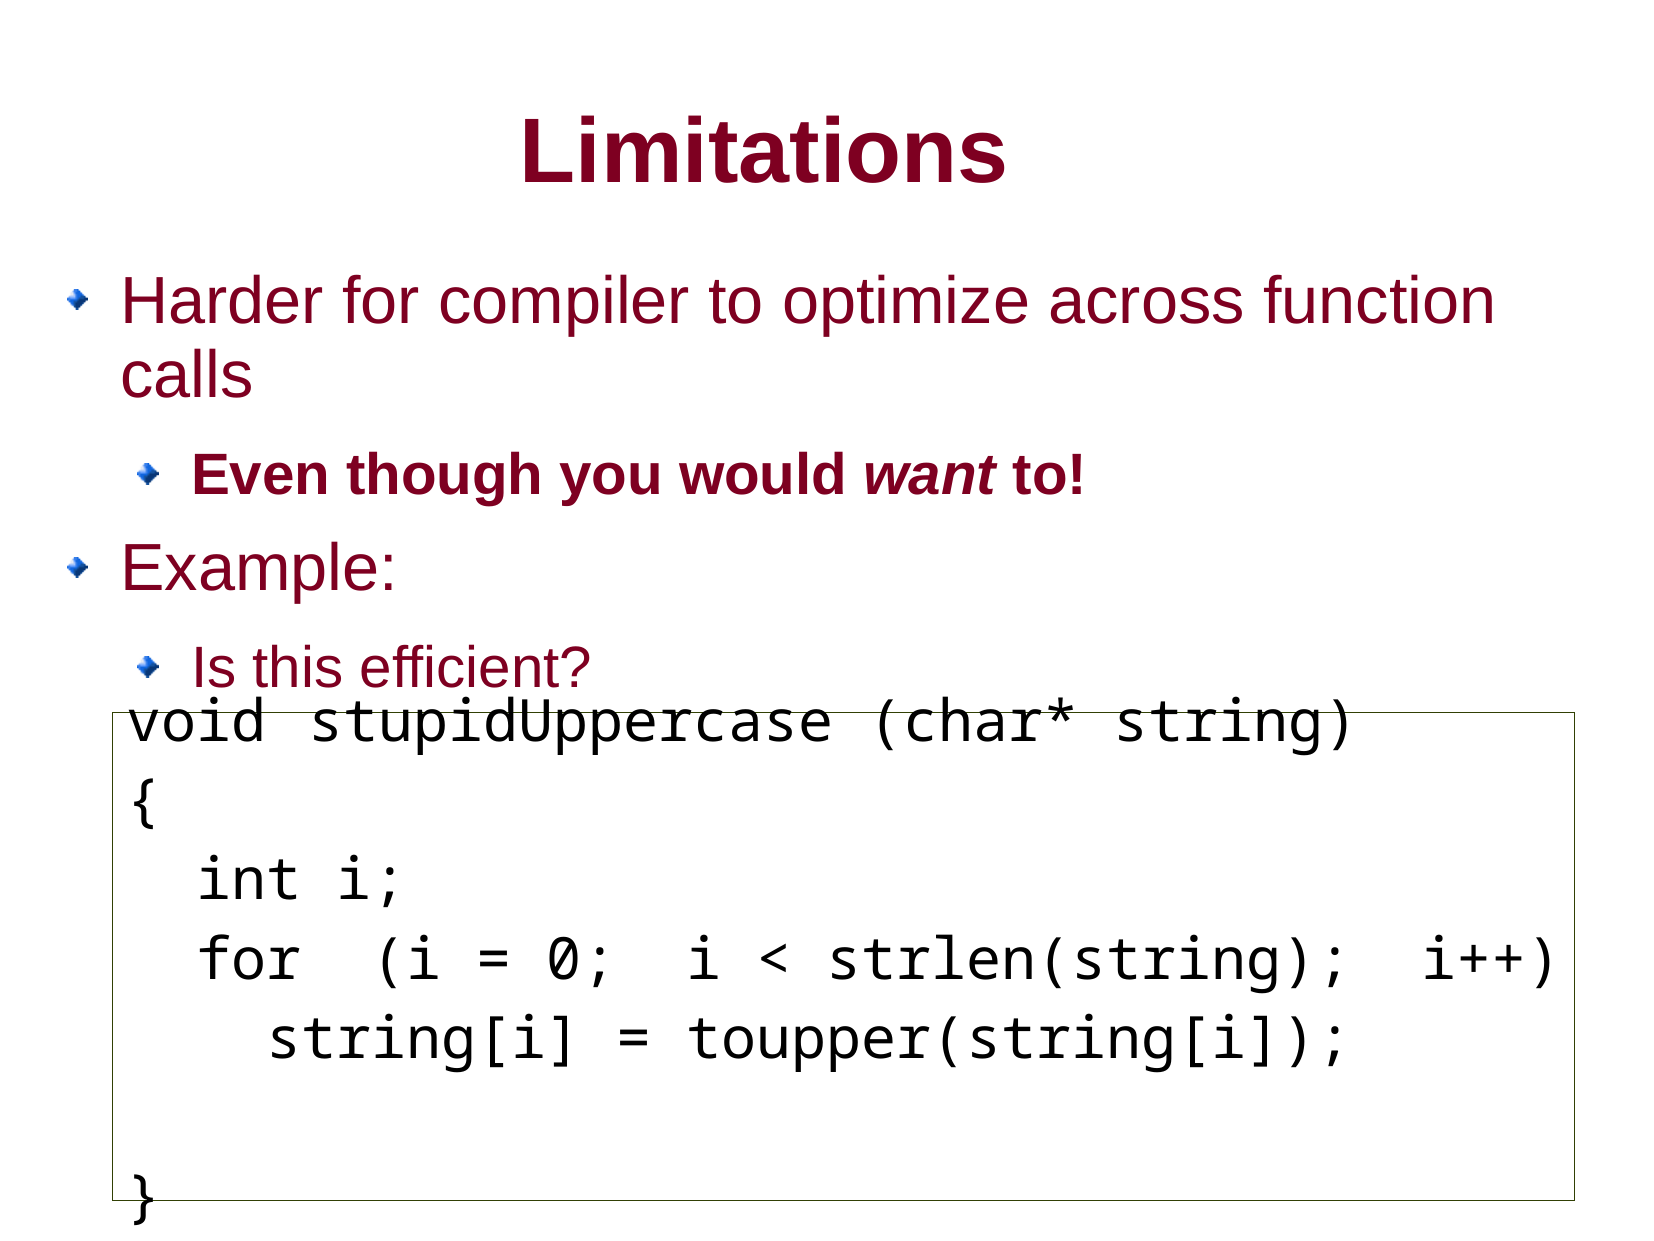

# Limitations
Harder for compiler to optimize across function calls
Even though you would want to!
Example:
Is this efficient?
void	 stupidUppercase (char* string)
{
 int i;
 for (i = 0; i < strlen(string); i++)
 string[i] = toupper(string[i]);
}